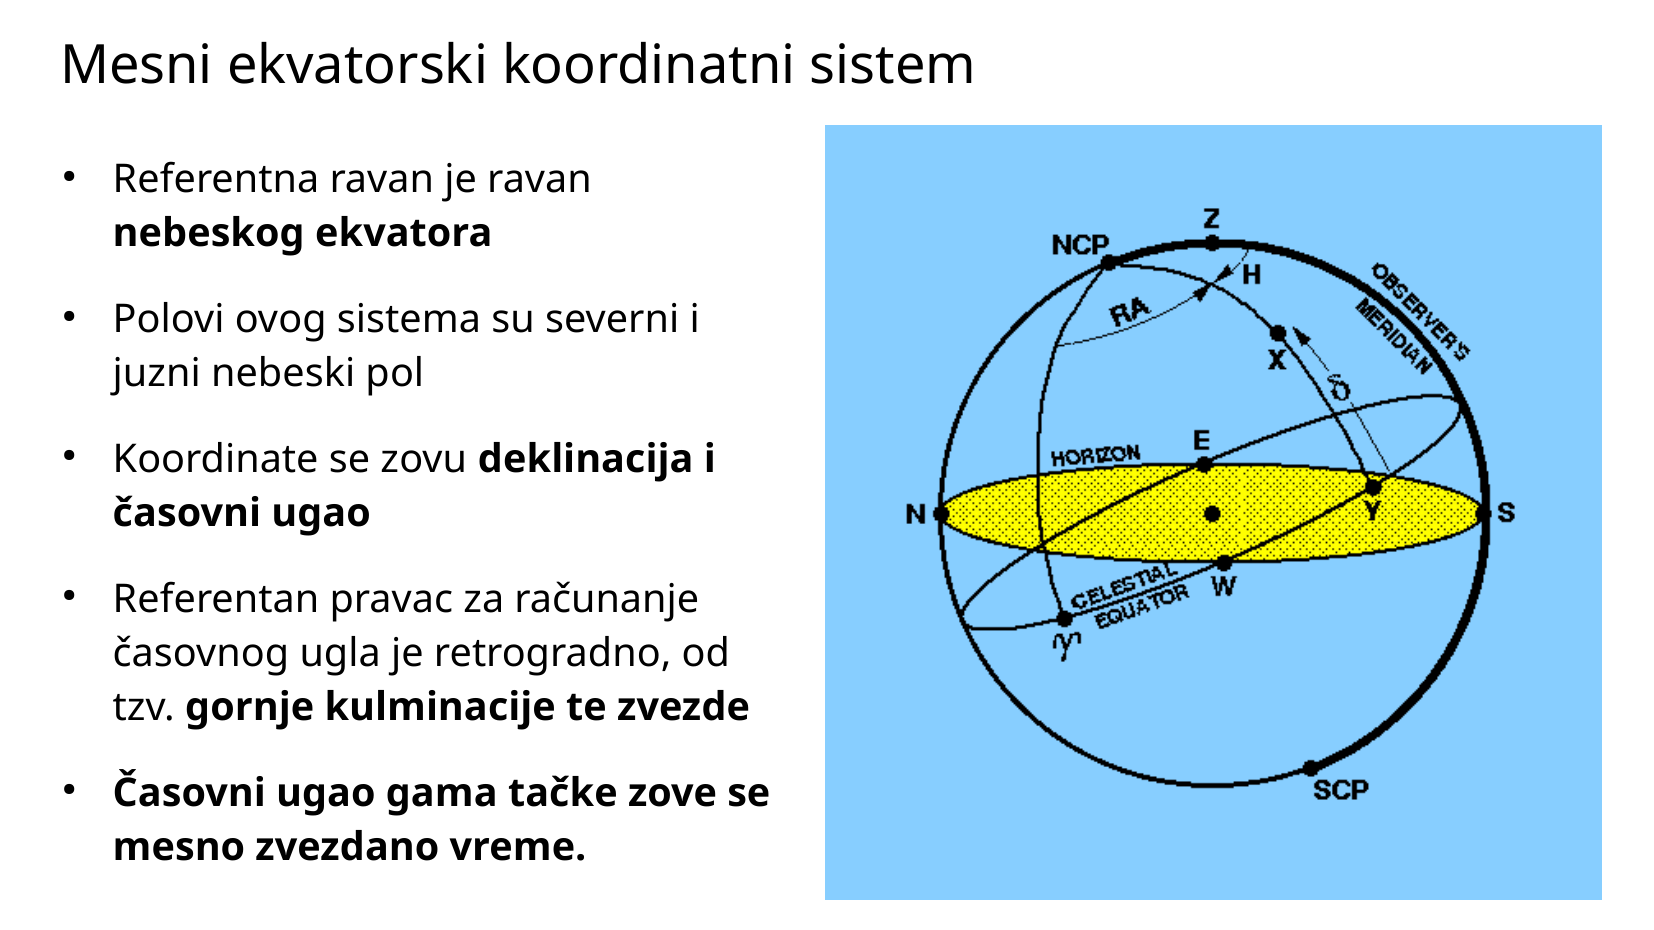

# Mesni ekvatorski koordinatni sistem
Referentna ravan je ravan nebeskog ekvatora
Polovi ovog sistema su severni i juzni nebeski pol
Koordinate se zovu deklinacija i časovni ugao
Referentan pravac za računanje časovnog ugla je retrogradno, od tzv. gornje kulminacije te zvezde
Časovni ugao gama tačke zove se mesno zvezdano vreme.